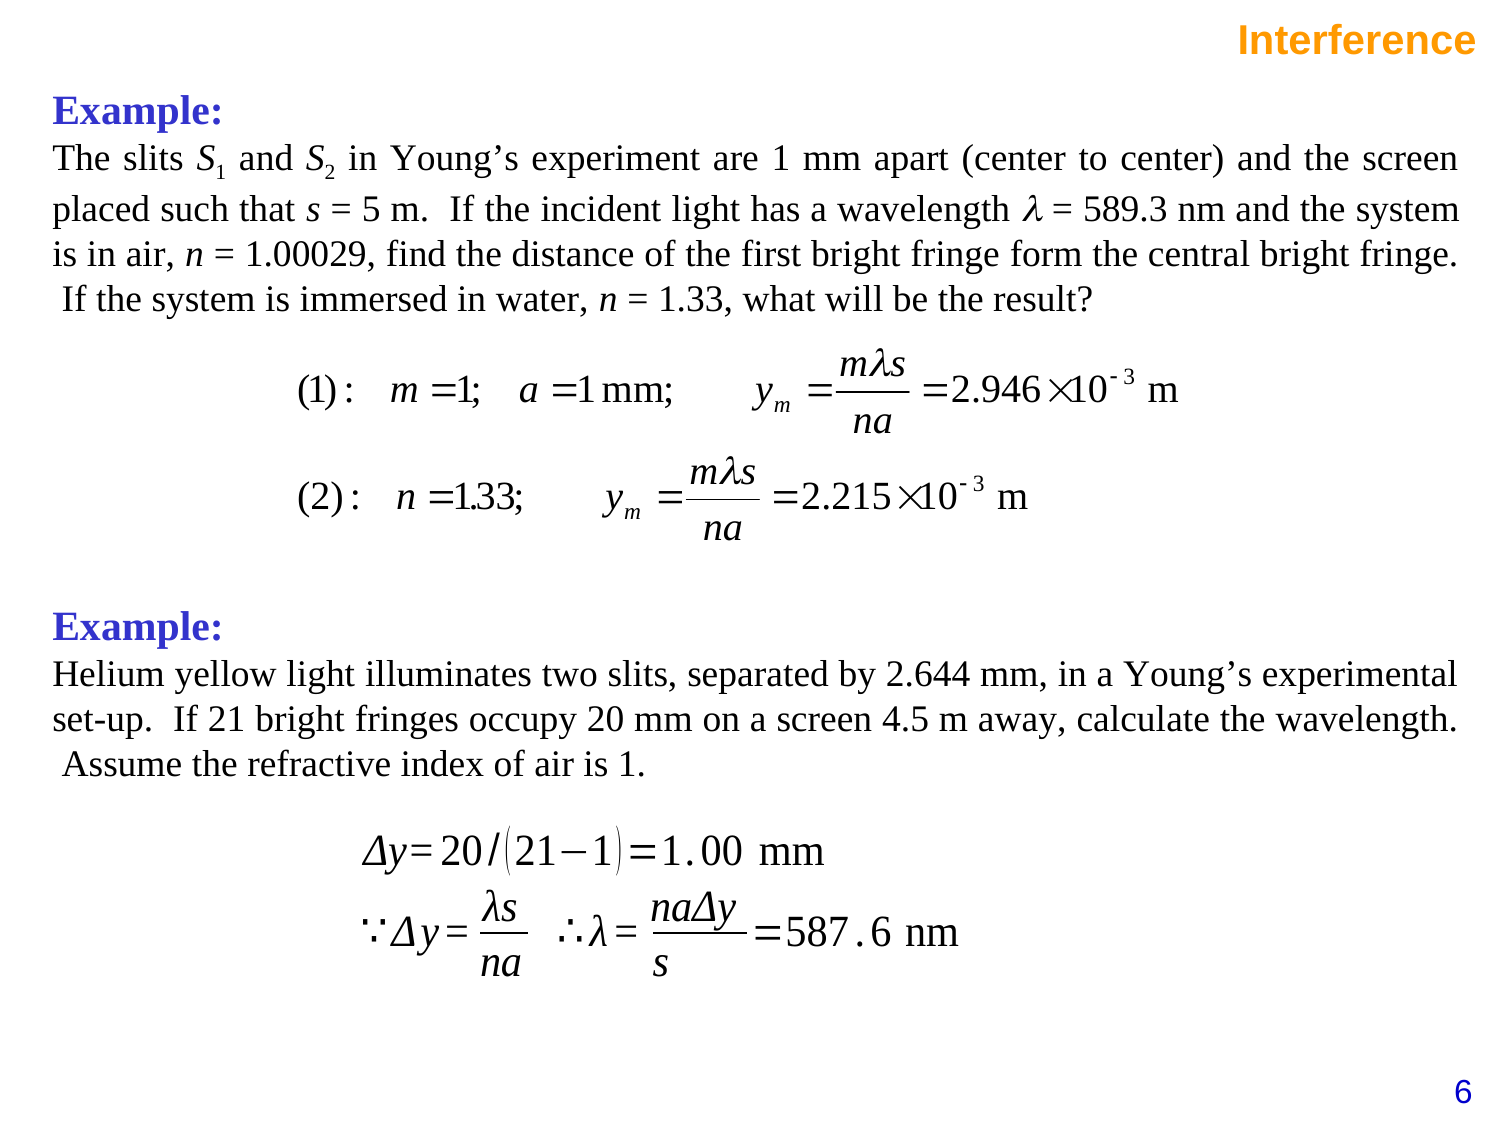

Interference
Example:
The slits S1 and S2 in Young’s experiment are 1 mm apart (center to center) and the screen placed such that s = 5 m. If the incident light has a wavelength  = 589.3 nm and the system is in air, n = 1.00029, find the distance of the first bright fringe form the central bright fringe. If the system is immersed in water, n = 1.33, what will be the result?
Example:
Helium yellow light illuminates two slits, separated by 2.644 mm, in a Young’s experimental set-up. If 21 bright fringes occupy 20 mm on a screen 4.5 m away, calculate the wavelength. Assume the refractive index of air is 1.